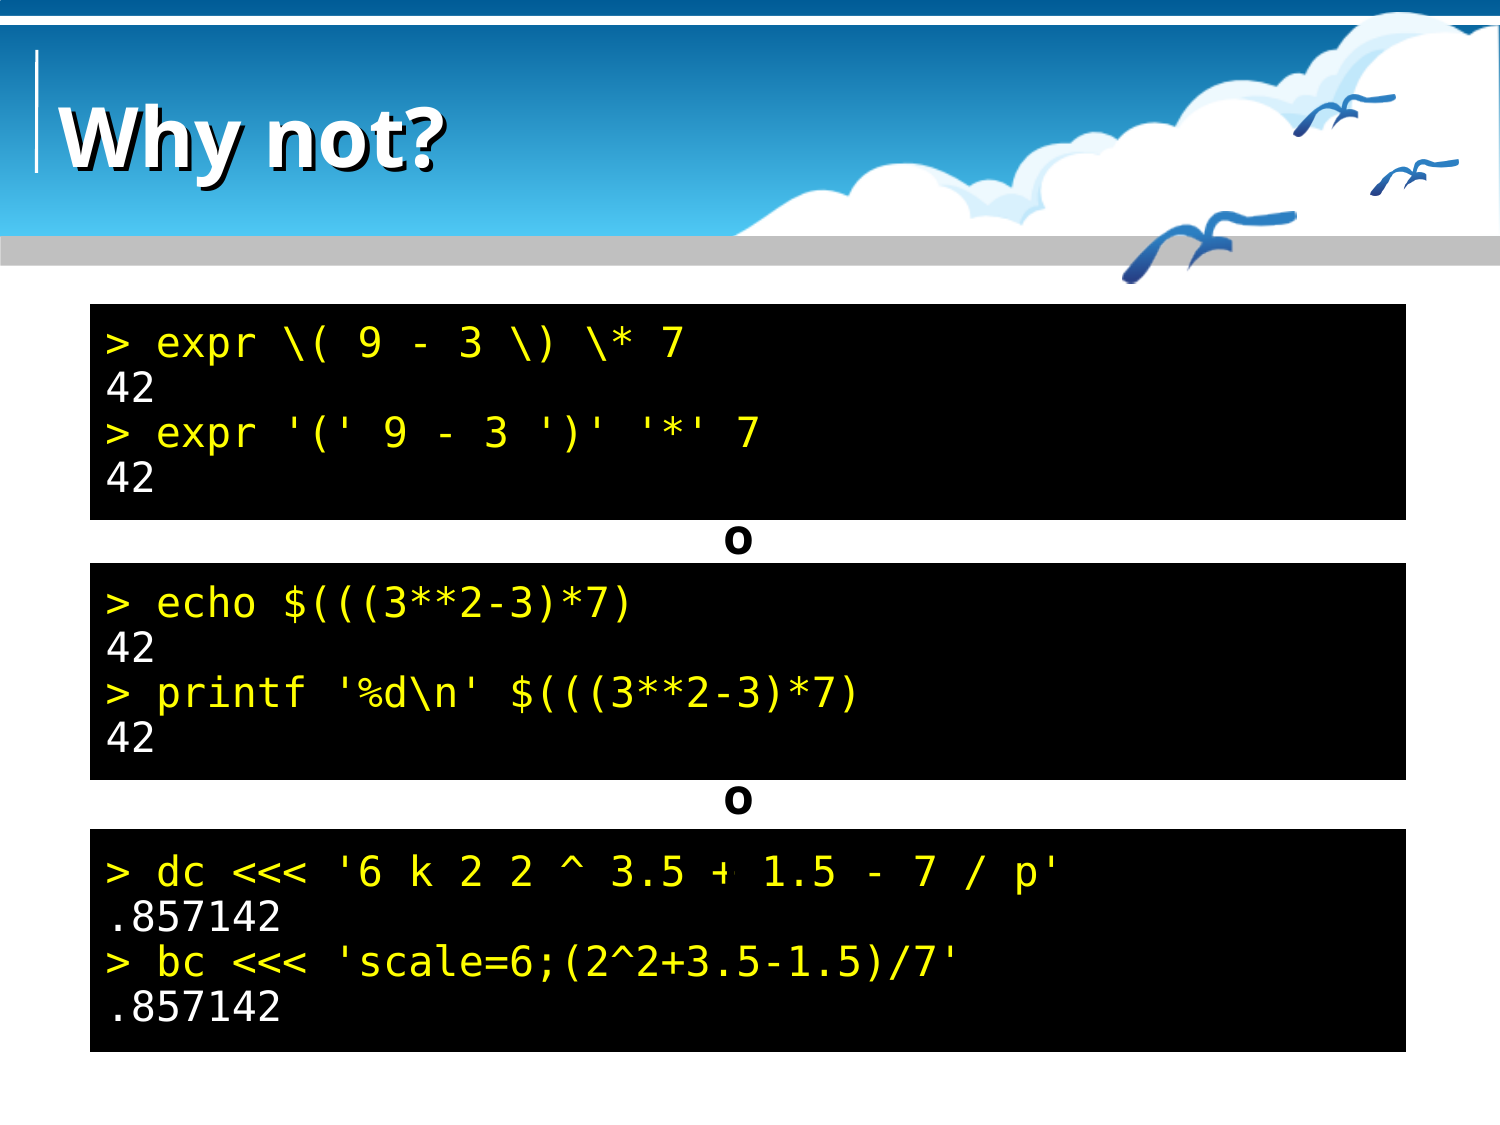

# Why not?
> expr \( 9 - 3 \) \* 7
42
> expr '(' 9 - 3 ')' '*' 7
42
or
> echo $(((3**2-3)*7)
42
> printf '%d\n' $(((3**2-3)*7)
42
or
> dc <<< '6 k 2 2 ^ 3.5 + 1.5 - 7 / p'
.857142
> bc <<< 'scale=6;(2^2+3.5-1.5)/7'
.857142